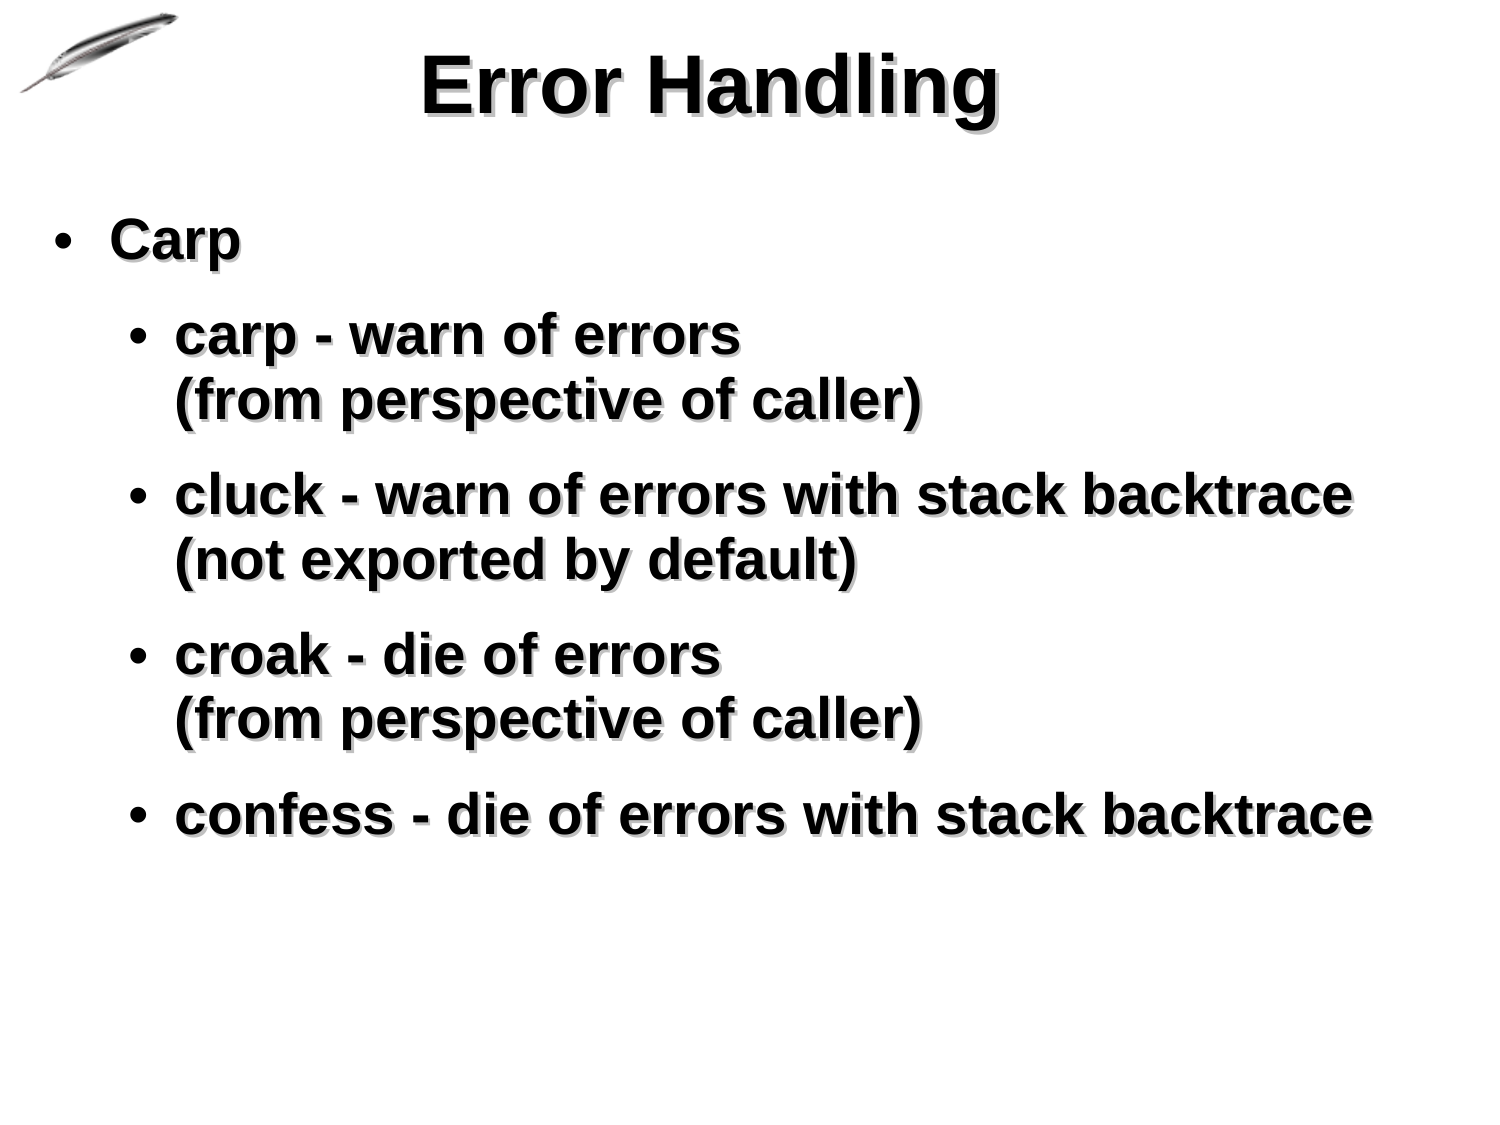

# Error Handling
Carp
carp - warn of errors
(from perspective of caller)
cluck - warn of errors with stack backtrace (not exported by default)
croak - die of errors
(from perspective of caller)
confess - die of errors with stack backtrace